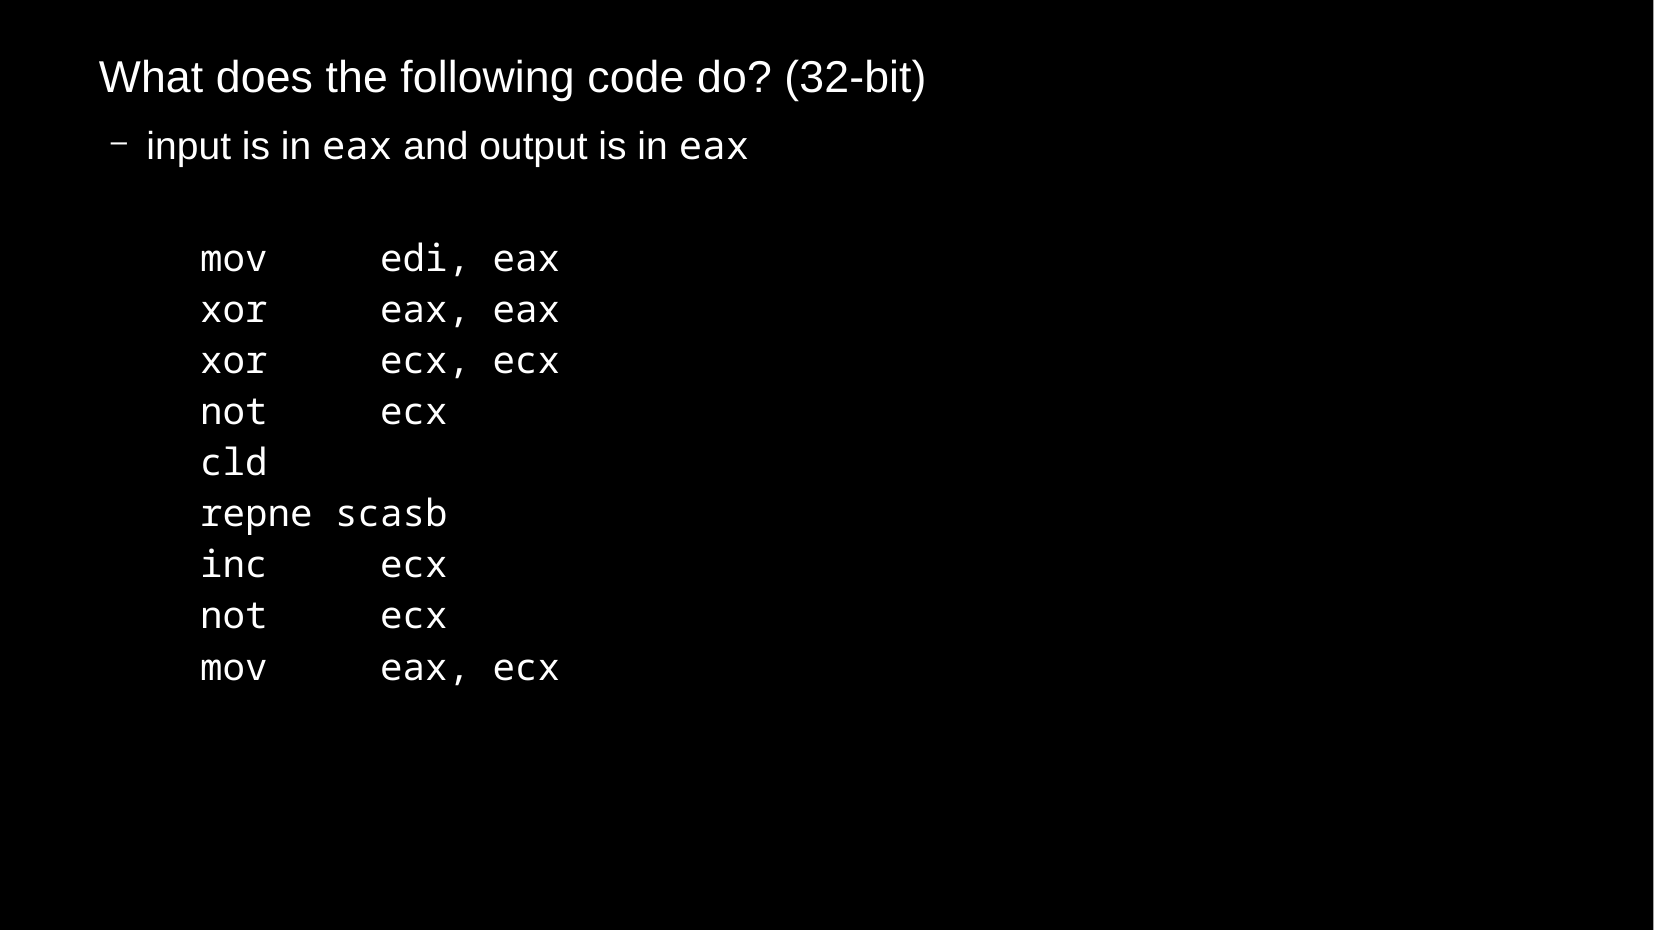

# What does the following code do? (32-bit)
input is in eax and output is in eax
mov edi, eax
xor eax, eax
xor ecx, ecx
not ecx
cld
repne scasb
inc ecx
not ecx
mov eax, ecx